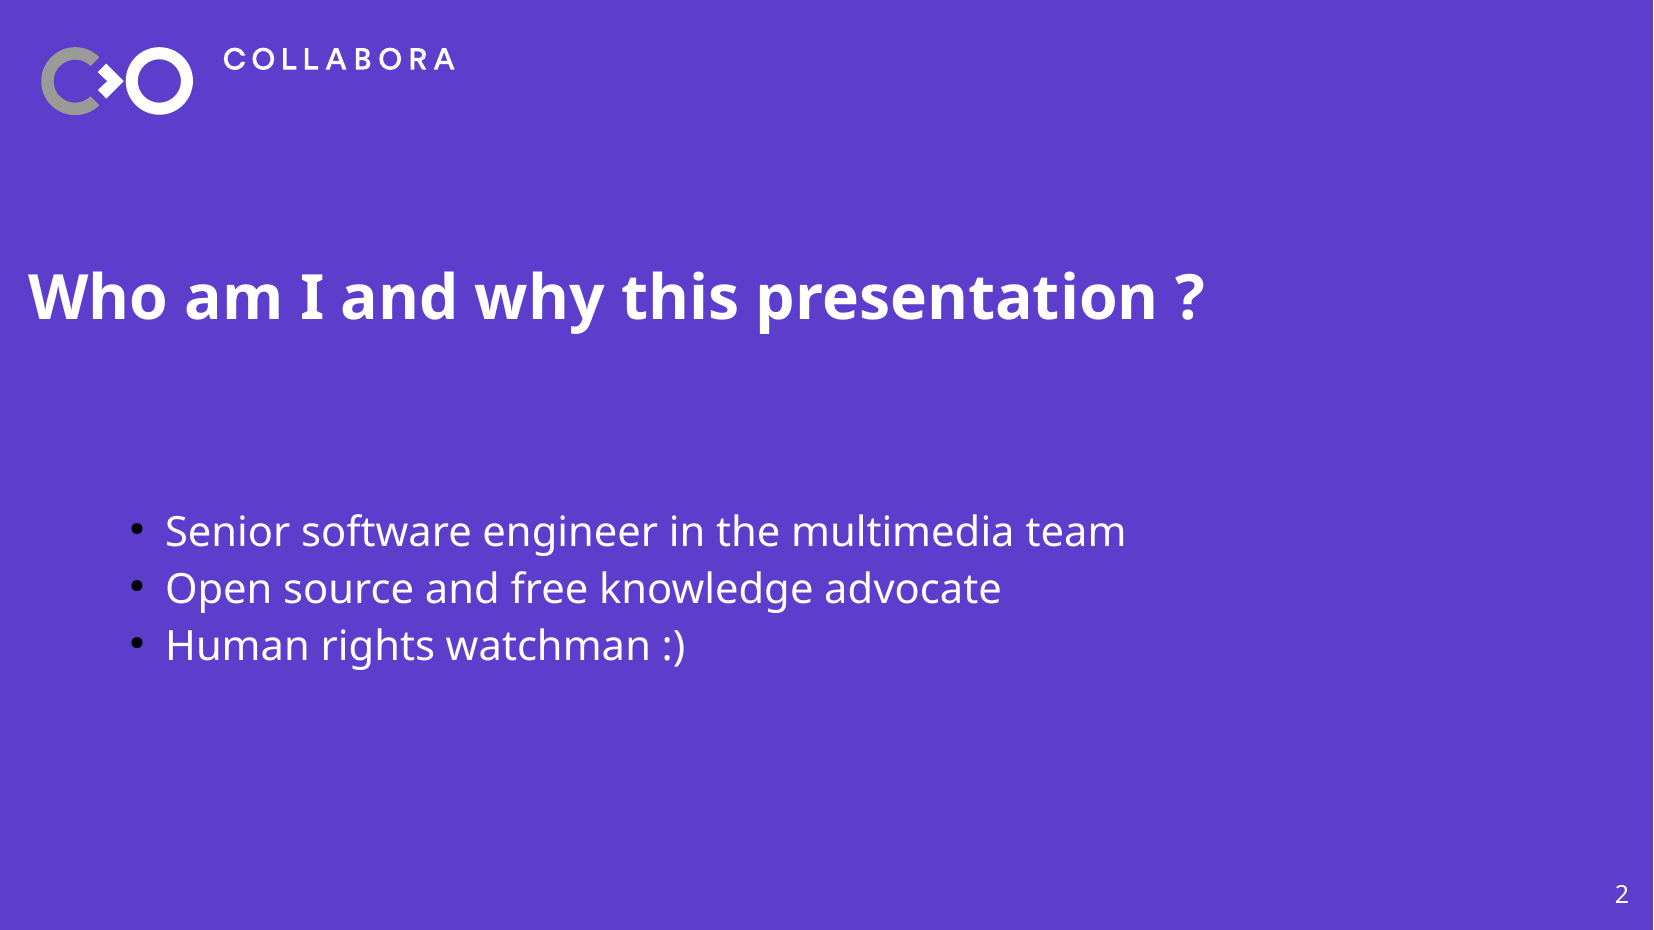

# Who am I and why this presentation ?
Senior software engineer in the multimedia team
Open source and free knowledge advocate
Human rights watchman :)
2